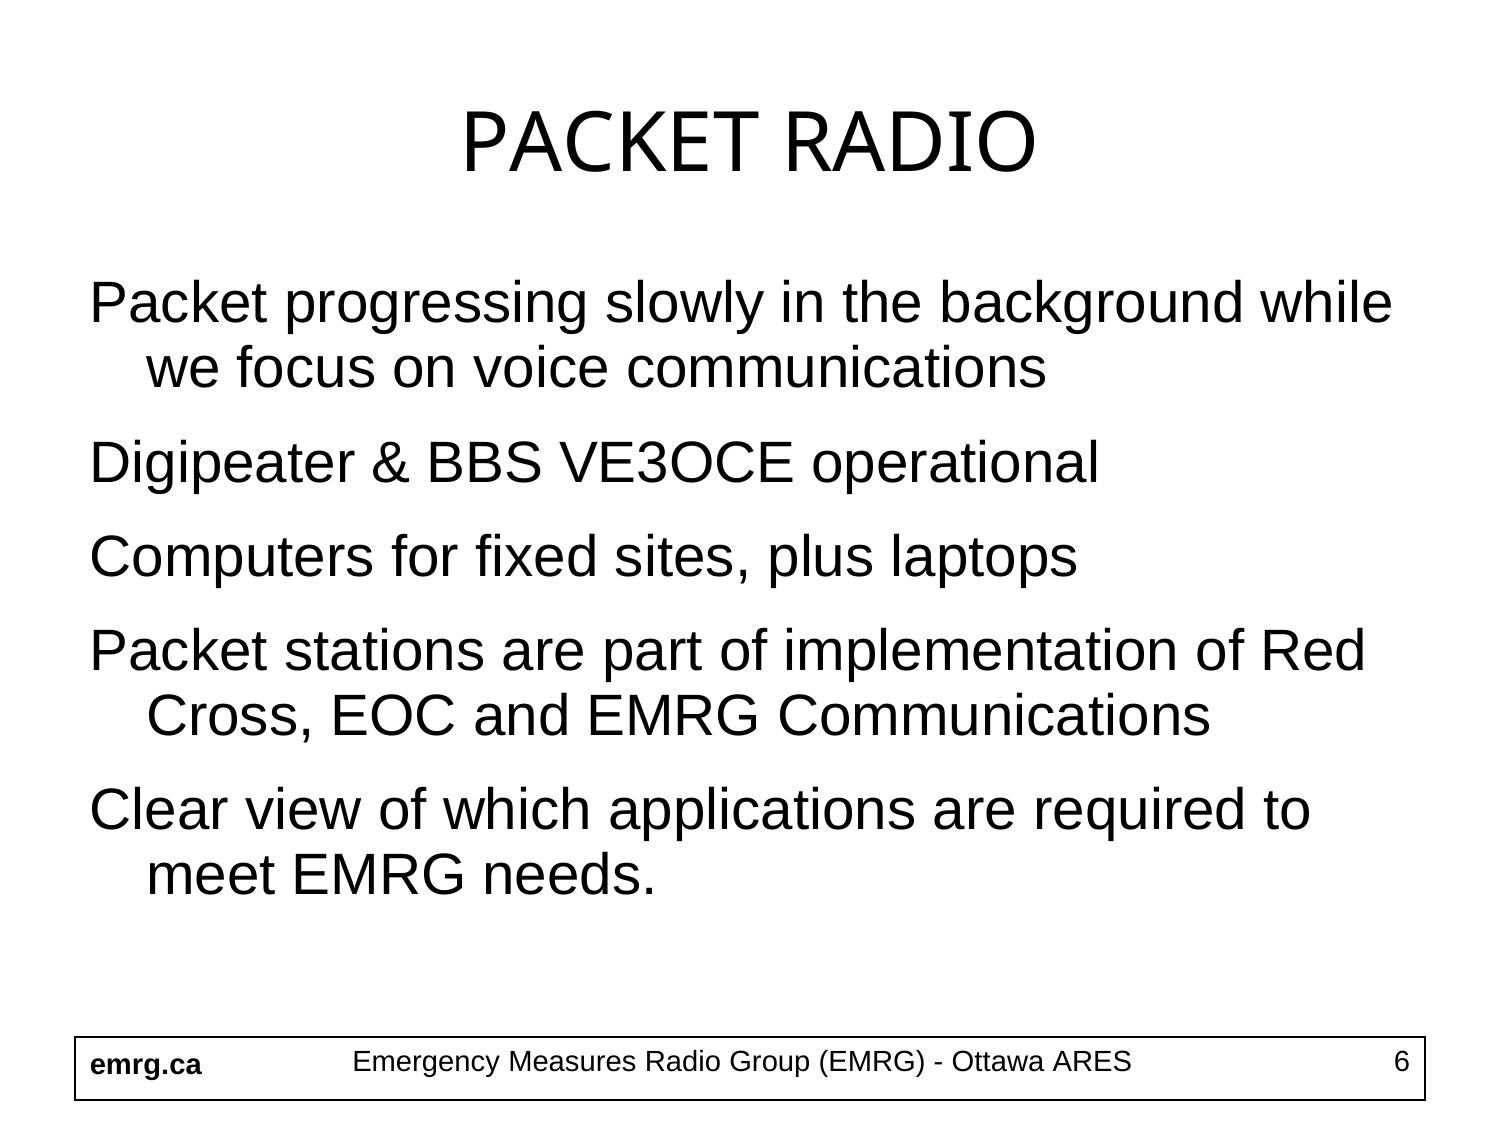

# PACKET RADIO
Packet progressing slowly in the background while we focus on voice communications
Digipeater & BBS VE3OCE operational
Computers for fixed sites, plus laptops
Packet stations are part of implementation of Red Cross, EOC and EMRG Communications
Clear view of which applications are required to meet EMRG needs.
Emergency Measures Radio Group (EMRG) - Ottawa ARES
6